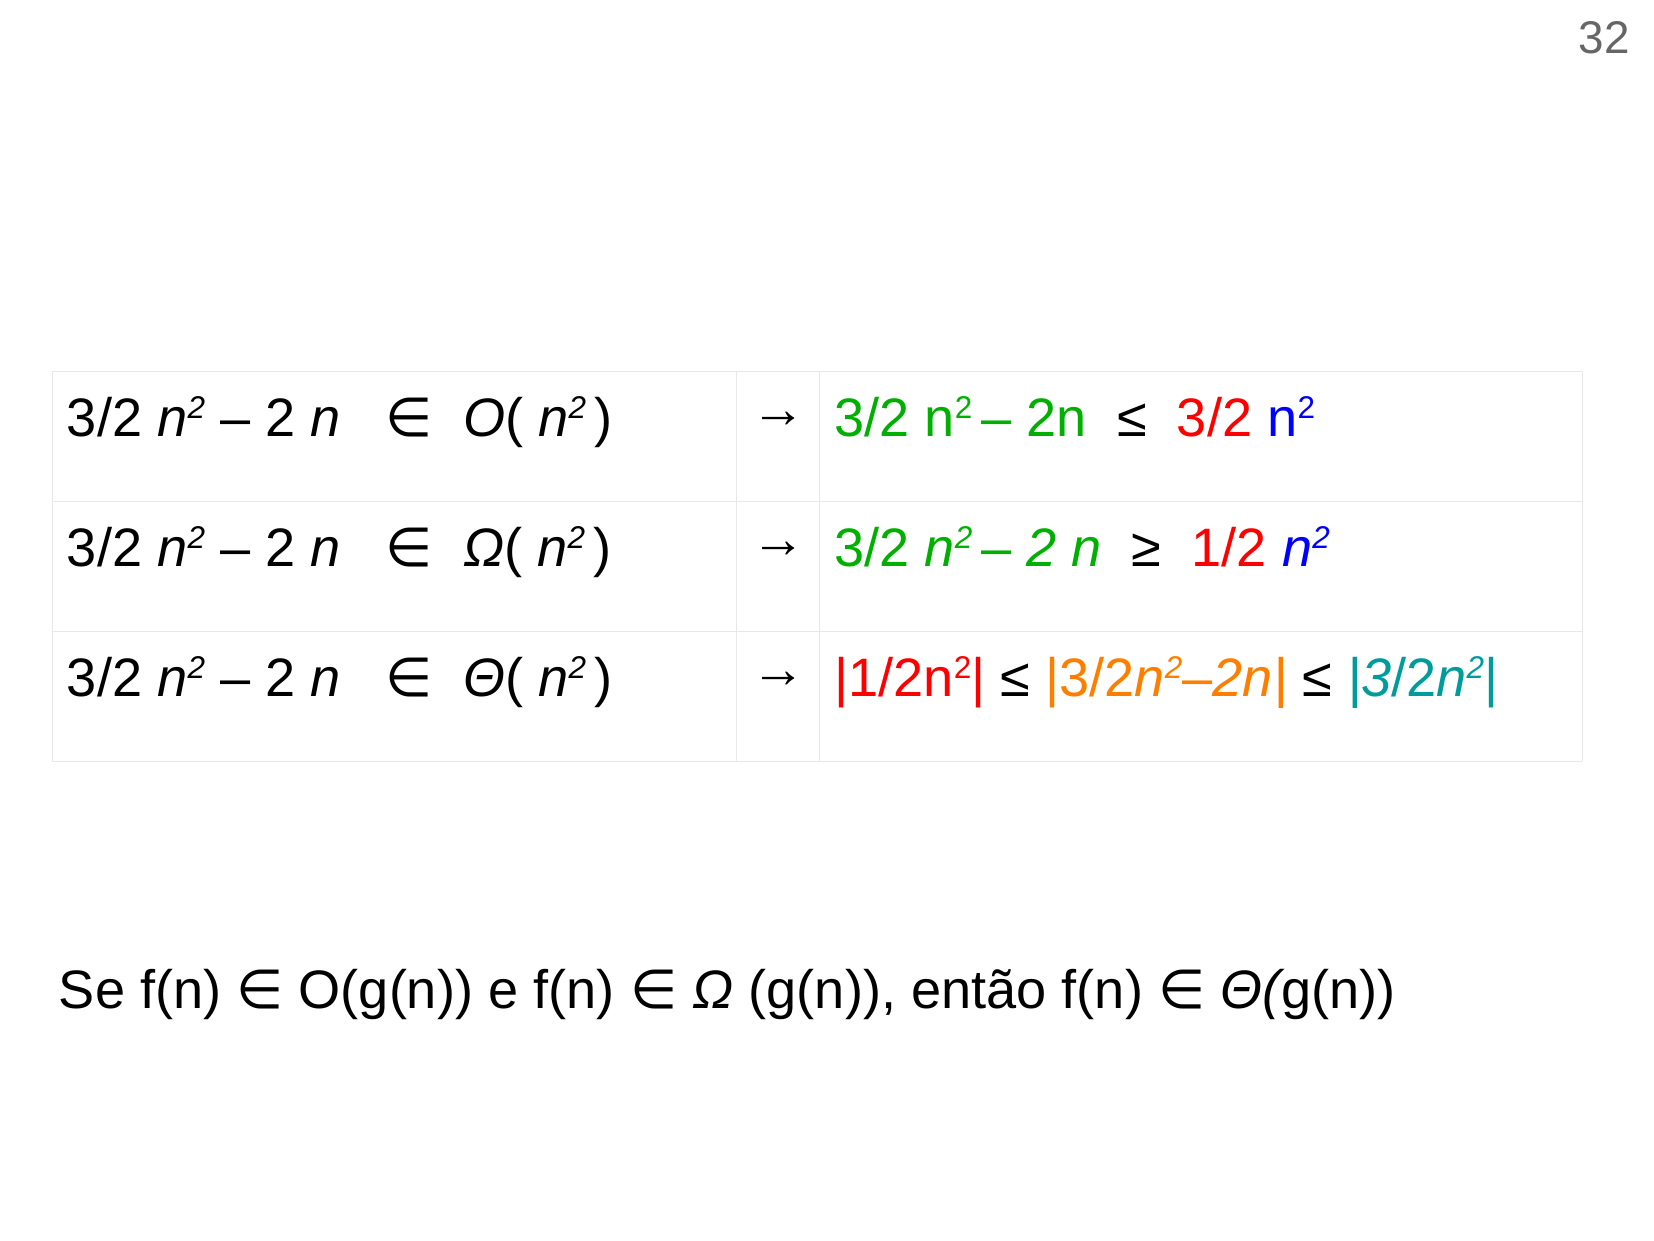

32
#
| 3/2 n2 – 2 n ∈ O( n2 ) | → | 3/2 n2 – 2n ≤ 3/2 n2 |
| --- | --- | --- |
| 3/2 n2 – 2 n ∈ Ω( n2 ) | → | 3/2 n2 – 2 n ≥ 1/2 n2 |
| 3/2 n2 – 2 n ∈ Θ( n2 ) | → | |1/2n2| ≤ |3/2n2–2n| ≤ |3/2n2| |
Se f(n) ∈ O(g(n)) e f(n) ∈ Ω (g(n)), então f(n) ∈ Θ(g(n))